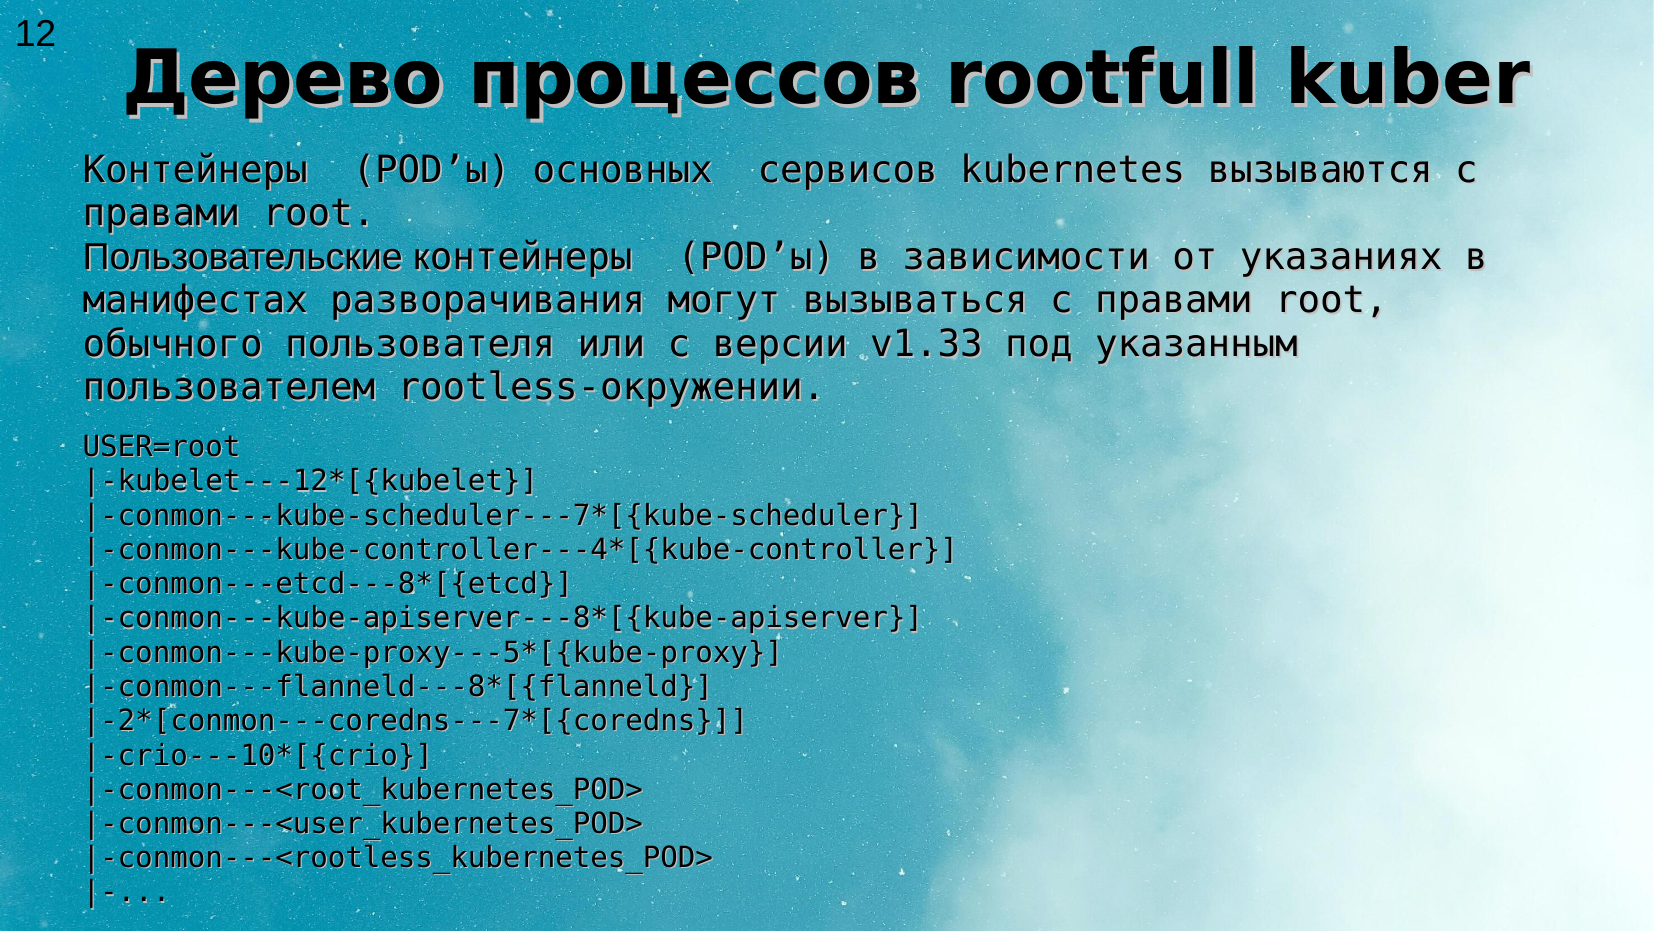

# Дерево процессов rootfull kuber
Контейнеры (POD’ы) основных сервисов kubernetes вызываются c правами root.
Пользовательские контейнеры (POD’ы) в зависимости от указаниях в манифестах разворачивания могут вызываться с правами root, обычного пользователя или с версии v1.33 под указанным пользователем rootless-окружении.
USER=root
|-kubelet---12*[{kubelet}]
|-conmon---kube-scheduler---7*[{kube-scheduler}]
|-conmon---kube-controller---4*[{kube-controller}]
|-conmon---etcd---8*[{etcd}]
|-conmon---kube-apiserver---8*[{kube-apiserver}]
|-conmon---kube-proxy---5*[{kube-proxy}]
|-conmon---flanneld---8*[{flanneld}]
|-2*[conmon---coredns---7*[{coredns}]]
|-crio---10*[{crio}]
|-conmon---<root_kubernetes_POD>
|-conmon---<user_kubernetes_POD>
|-conmon---<rootless_kubernetes_POD>
|-...